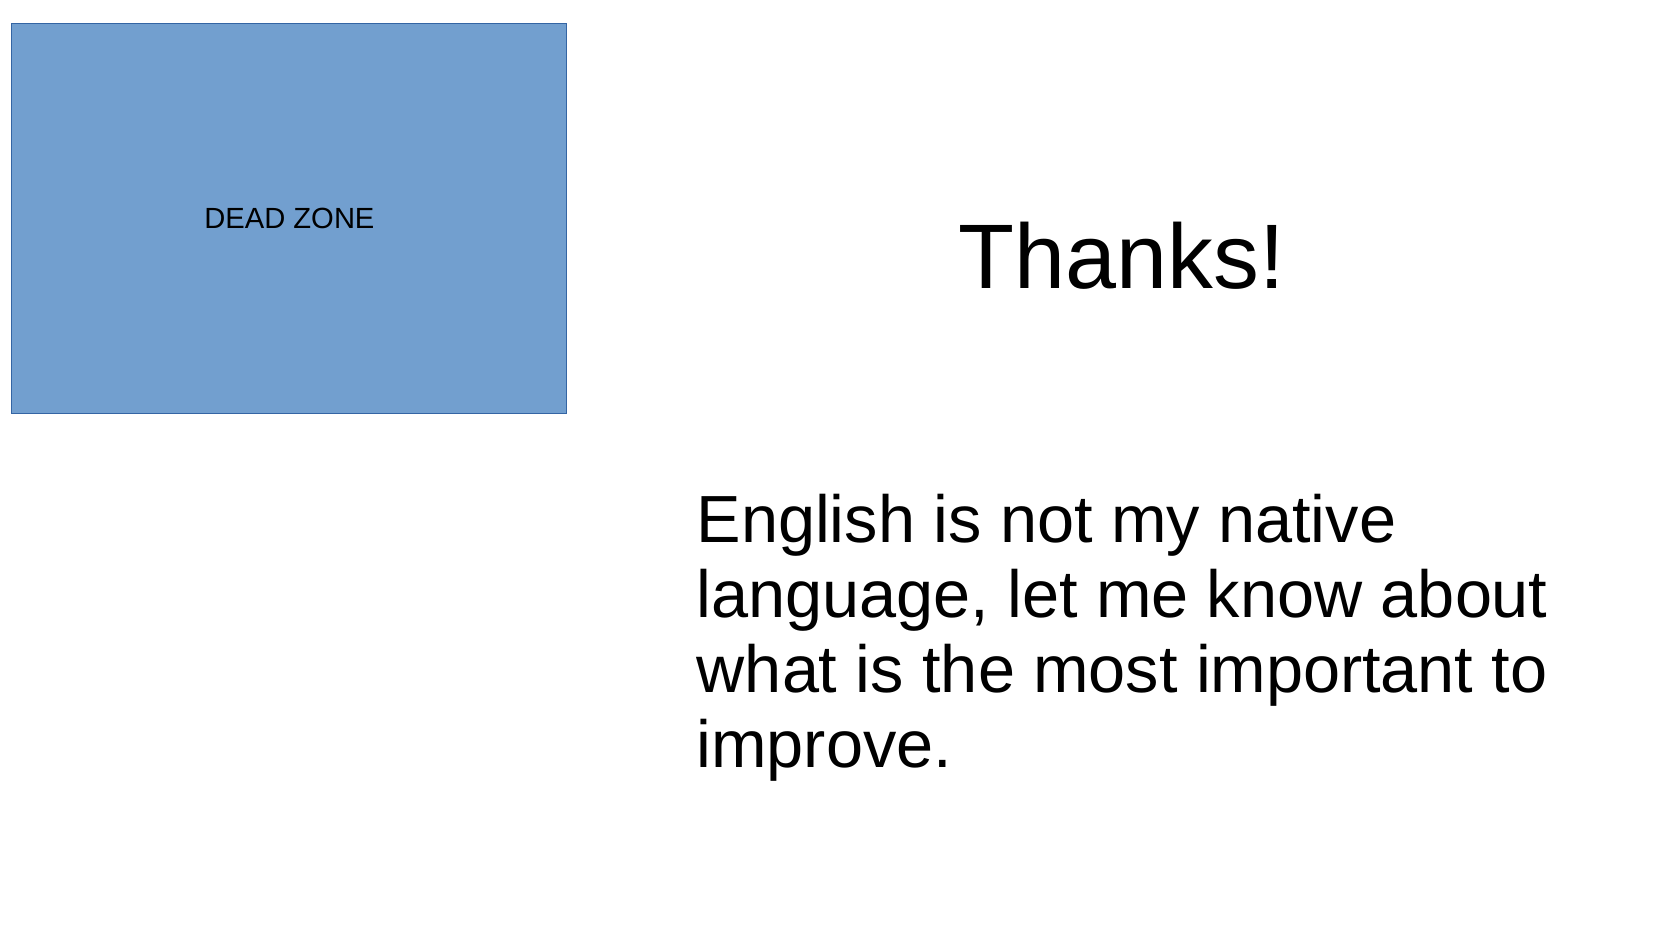

# Thanks!
English is not my native language, let me know about what is the most important to improve.